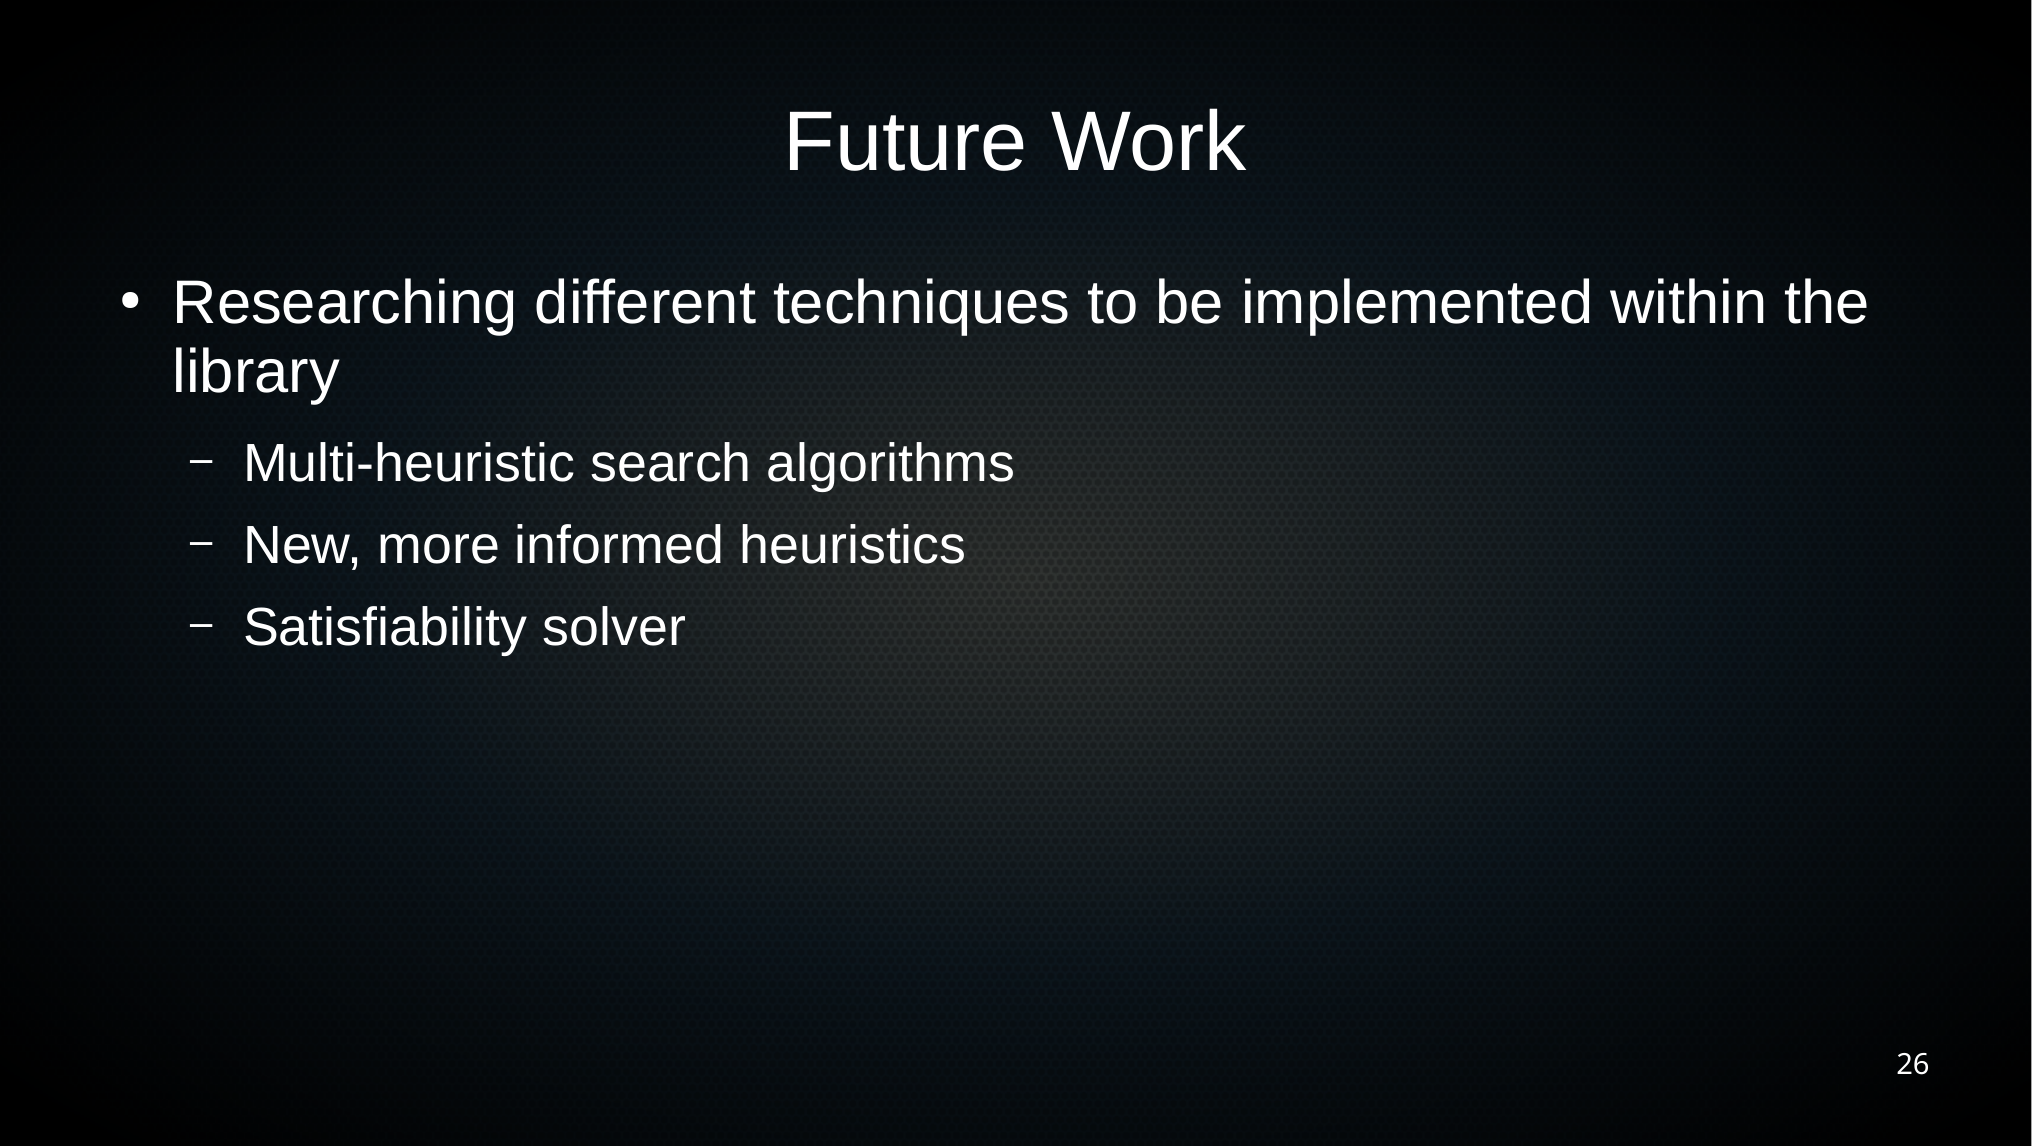

# Future Work
Researching different techniques to be implemented within the library
Multi-heuristic search algorithms
New, more informed heuristics
Satisfiability solver
26